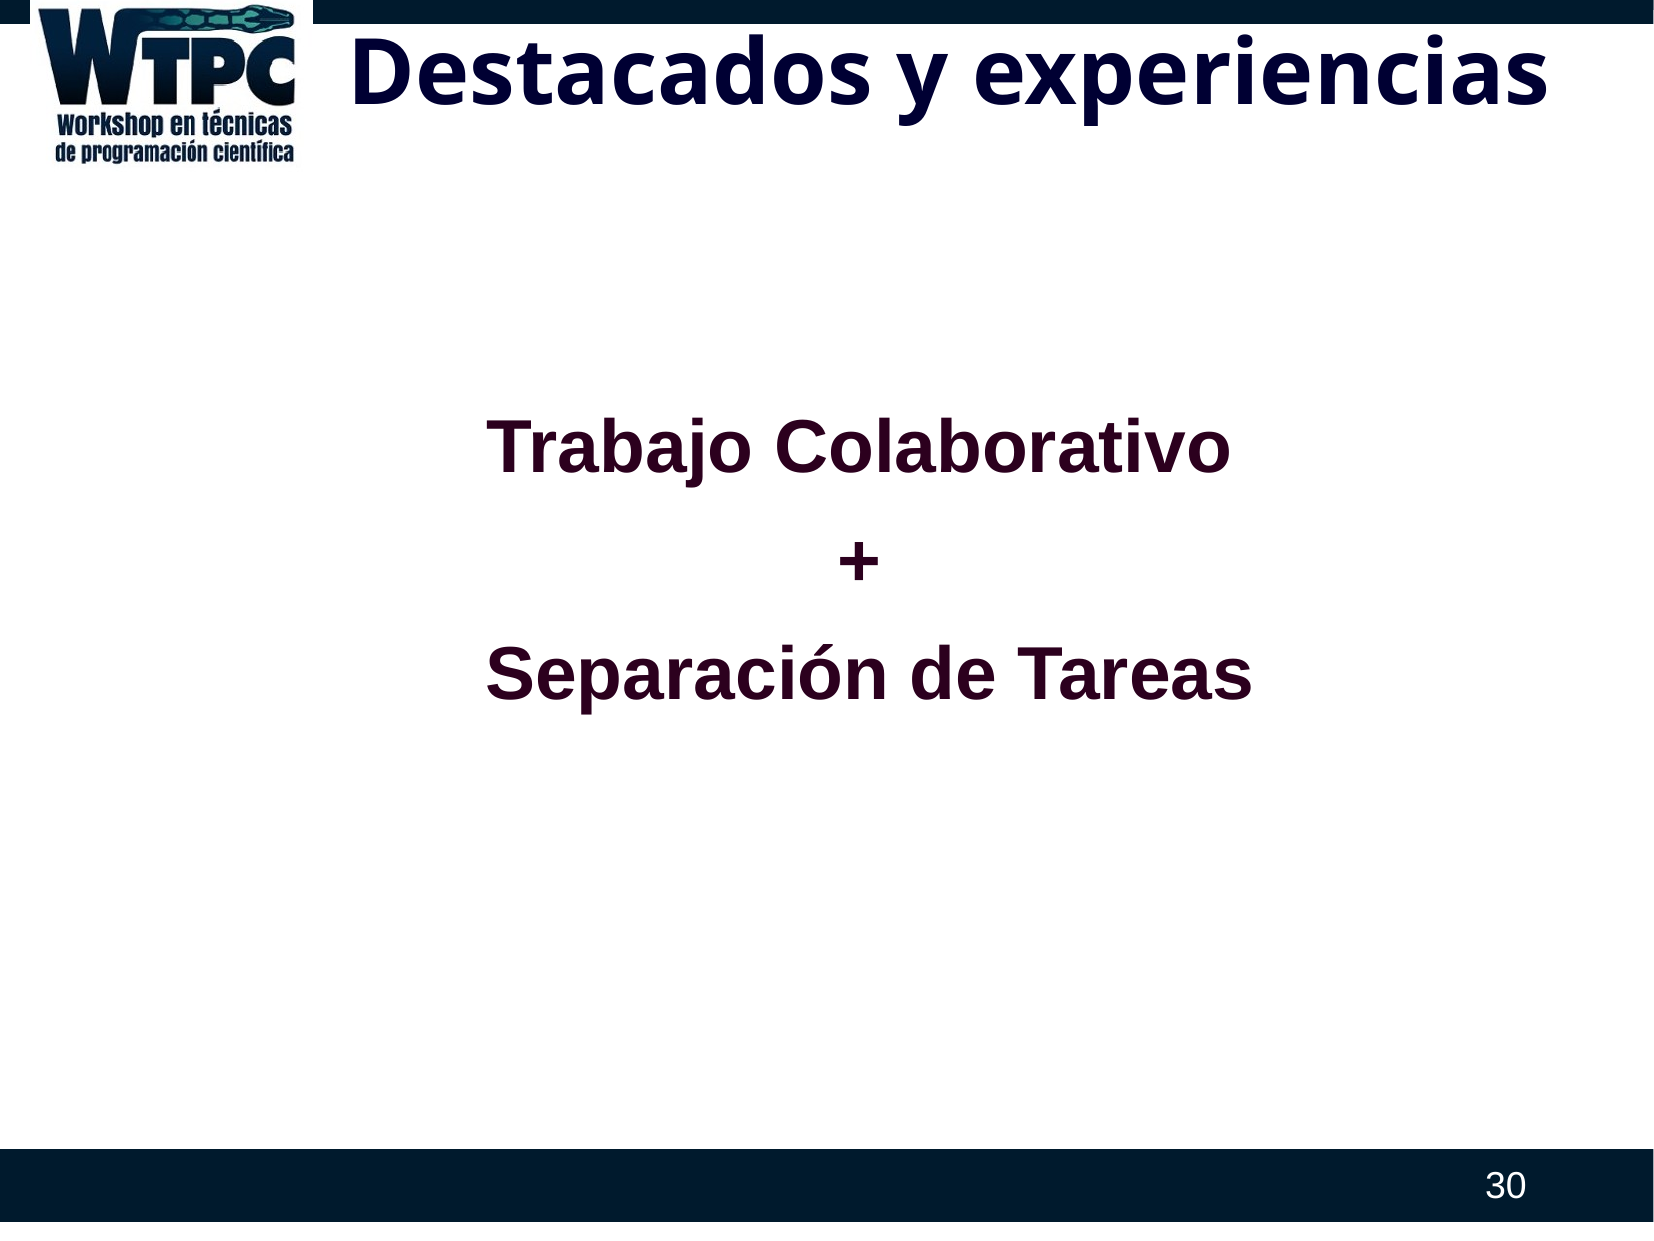

# Destacados y experiencias
Trabajo Colaborativo
+
Separación de Tareas